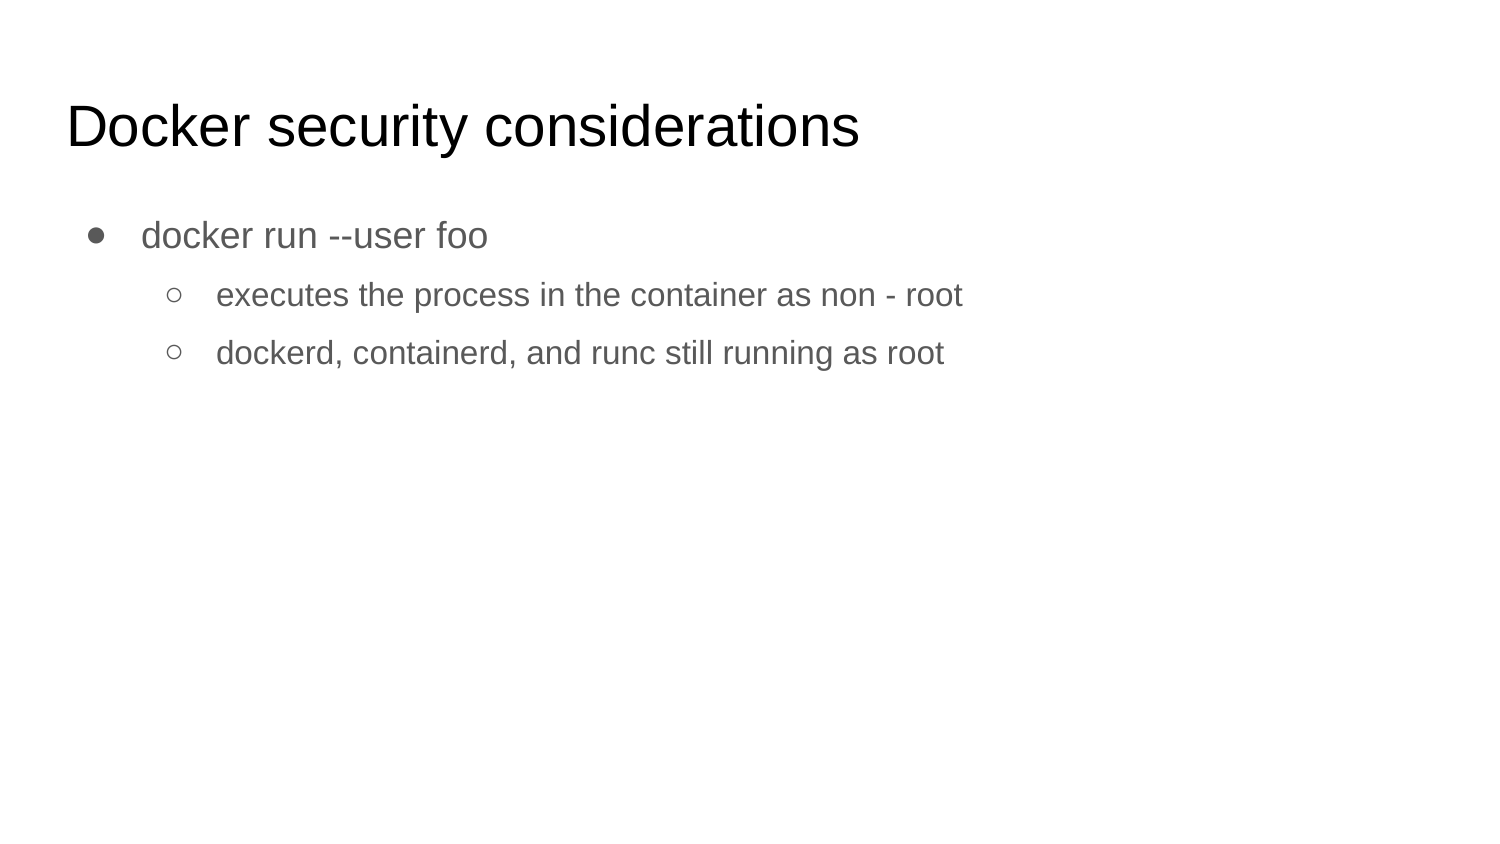

# Docker security considerations
docker run --user foo
executes the process in the container as non - root
dockerd, containerd, and runc still running as root